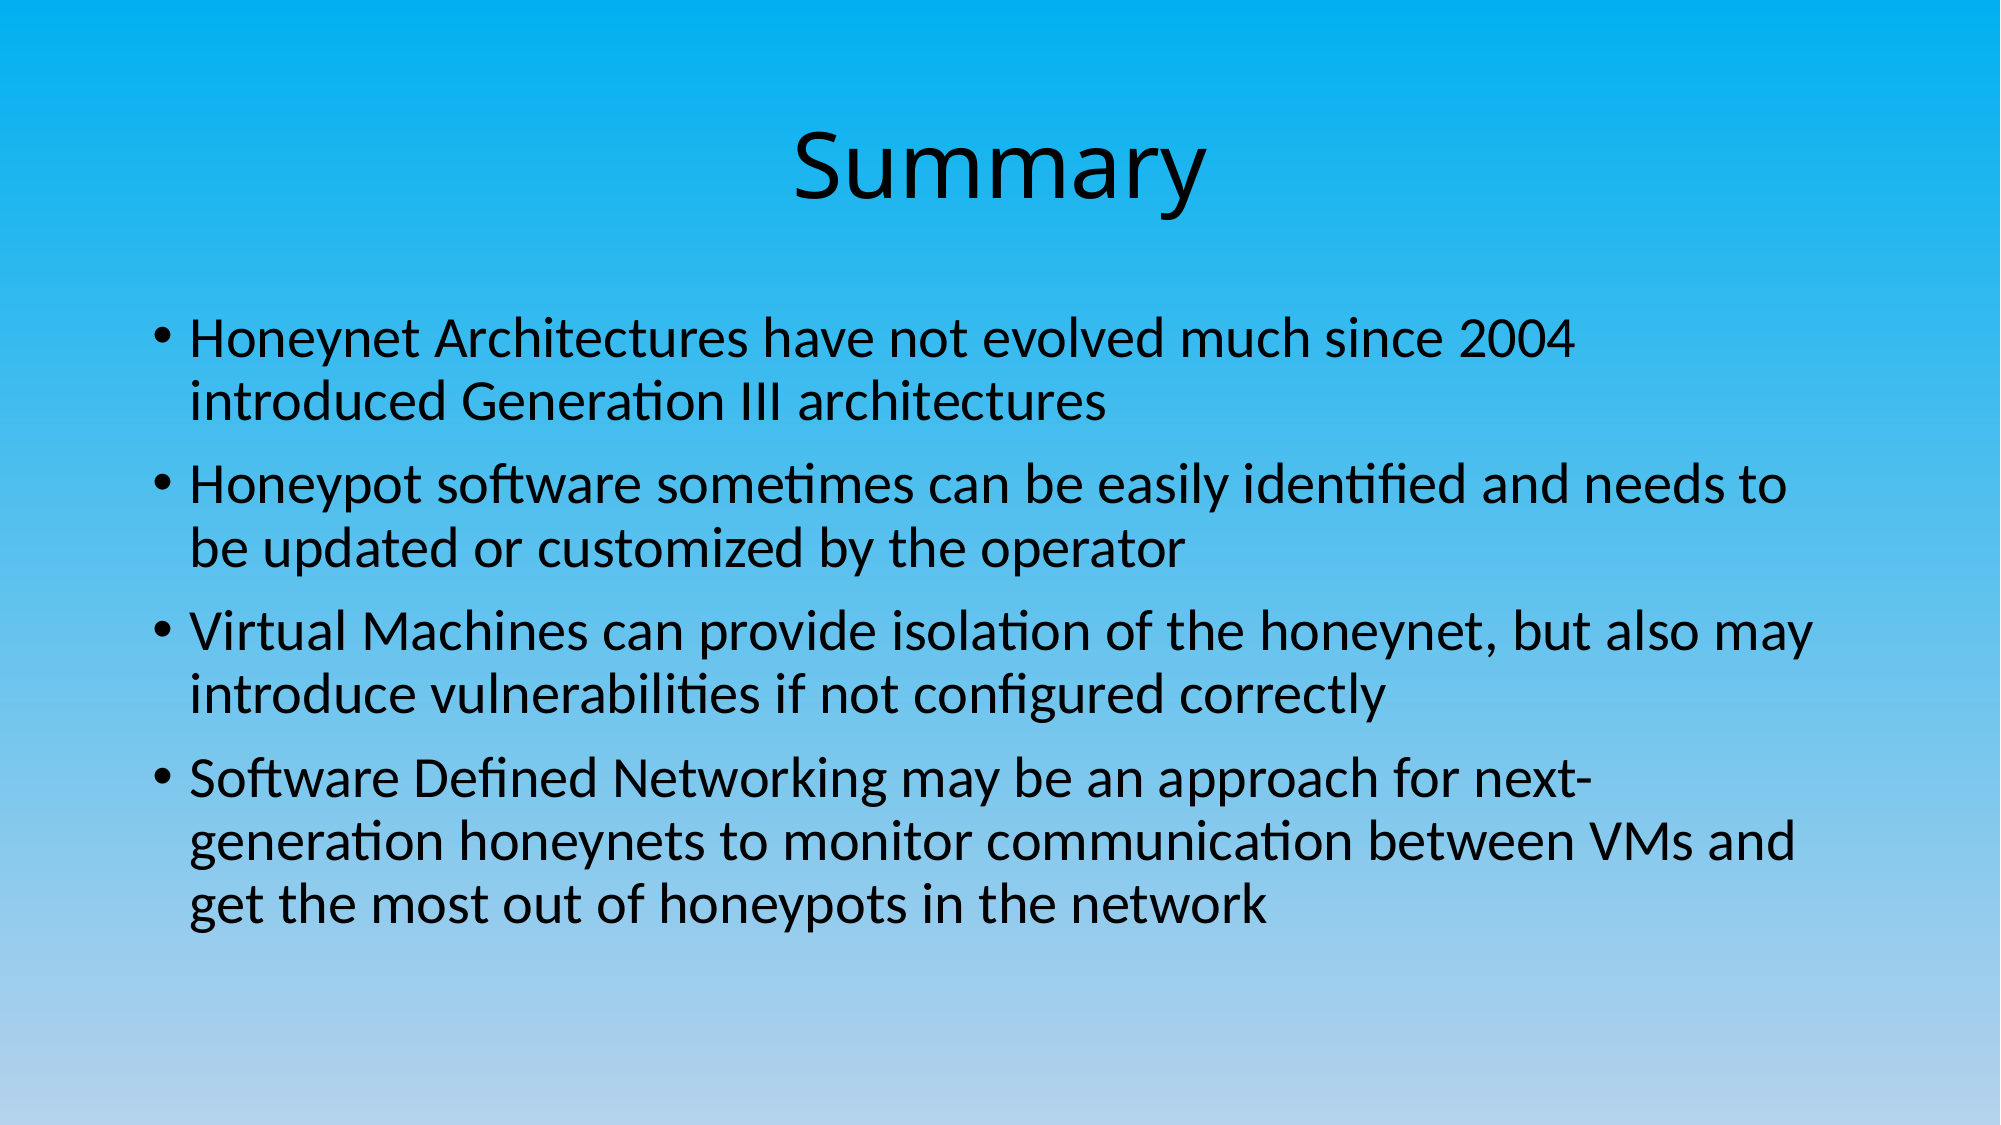

# Summary
Honeynet Architectures have not evolved much since 2004 introduced Generation III architectures
Honeypot software sometimes can be easily identified and needs to be updated or customized by the operator
Virtual Machines can provide isolation of the honeynet, but also may introduce vulnerabilities if not configured correctly
Software Defined Networking may be an approach for next-generation honeynets to monitor communication between VMs and get the most out of honeypots in the network